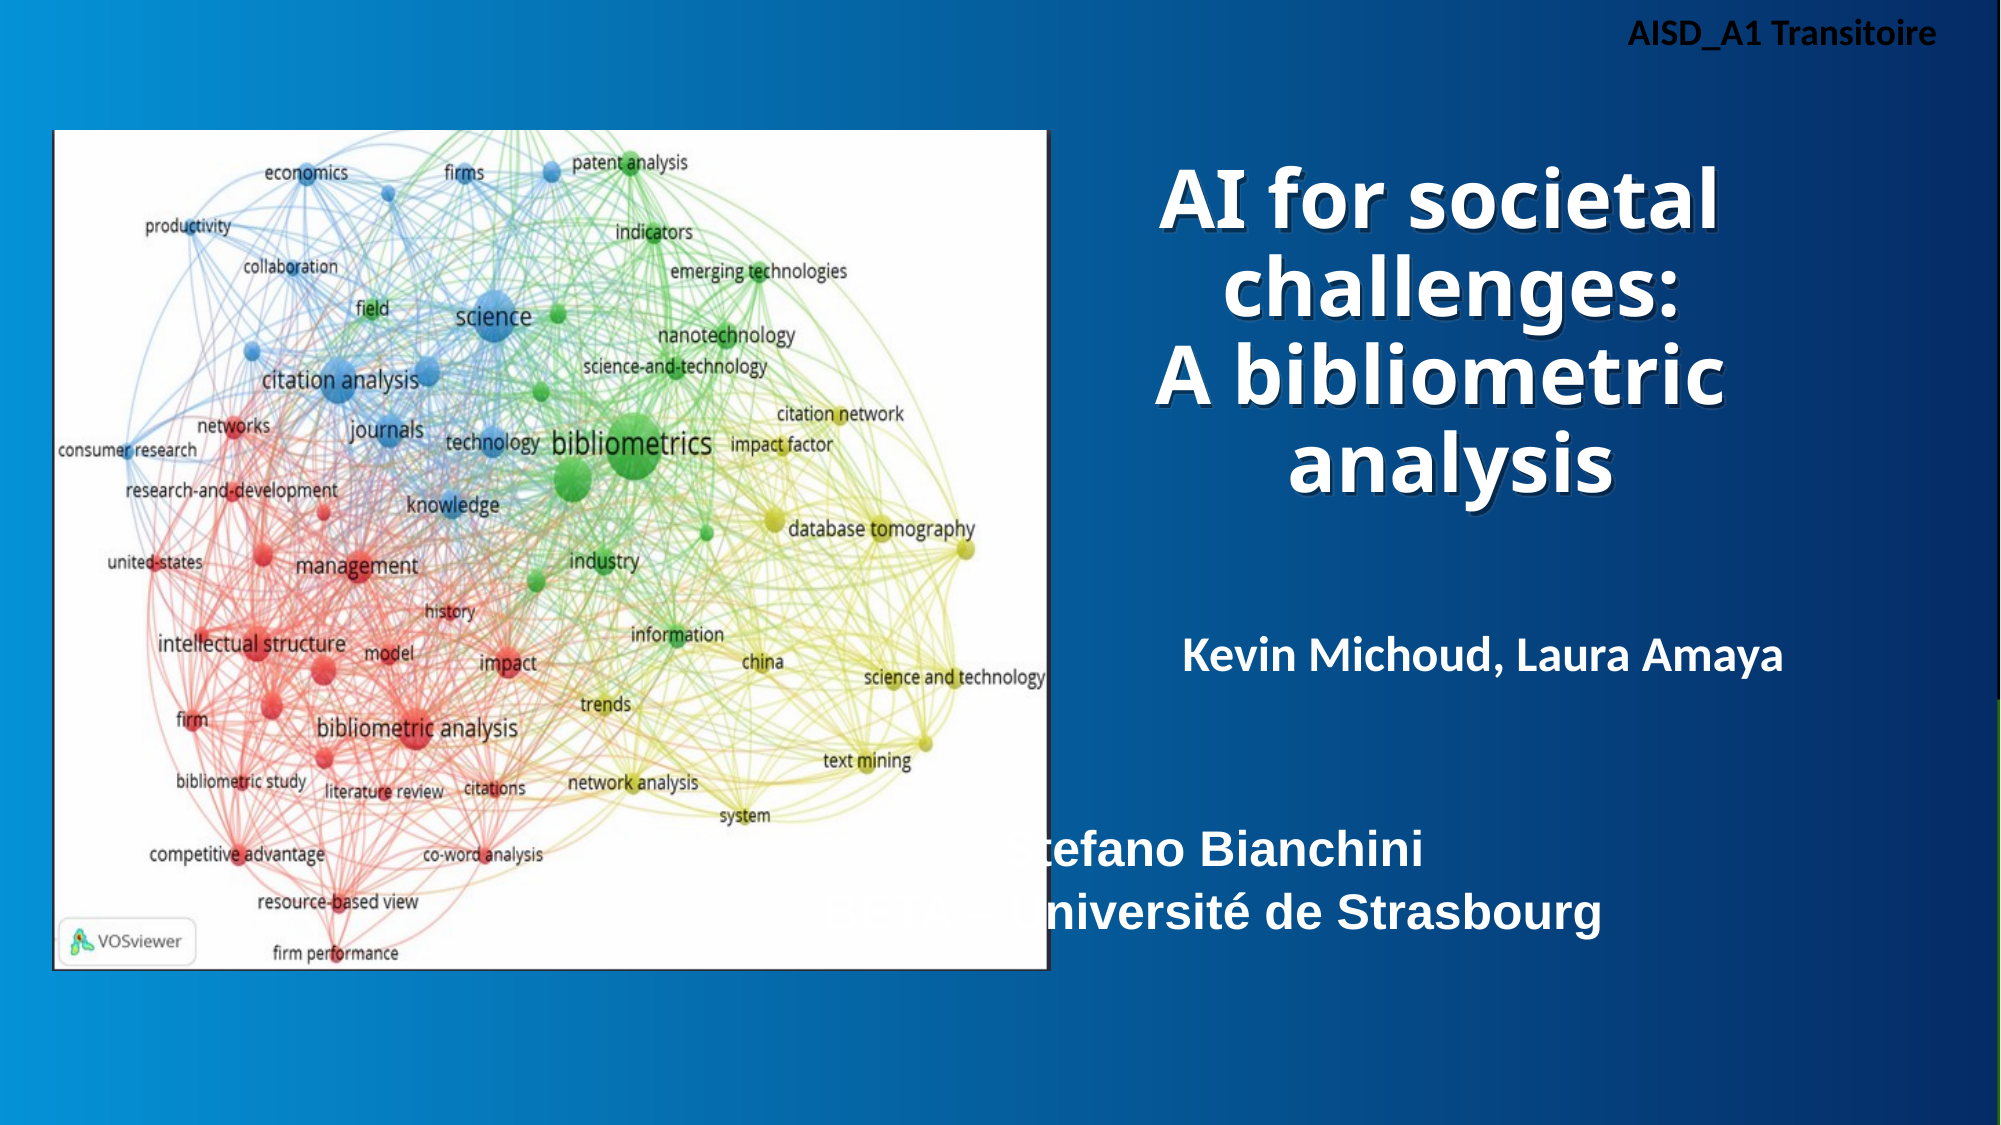

AISD_A1 Transitoire
# AI for societal challenges: A bibliometric analysis
Kevin Michoud, Laura Amaya
Stefano Bianchini
BETA – Université de Strasbourg